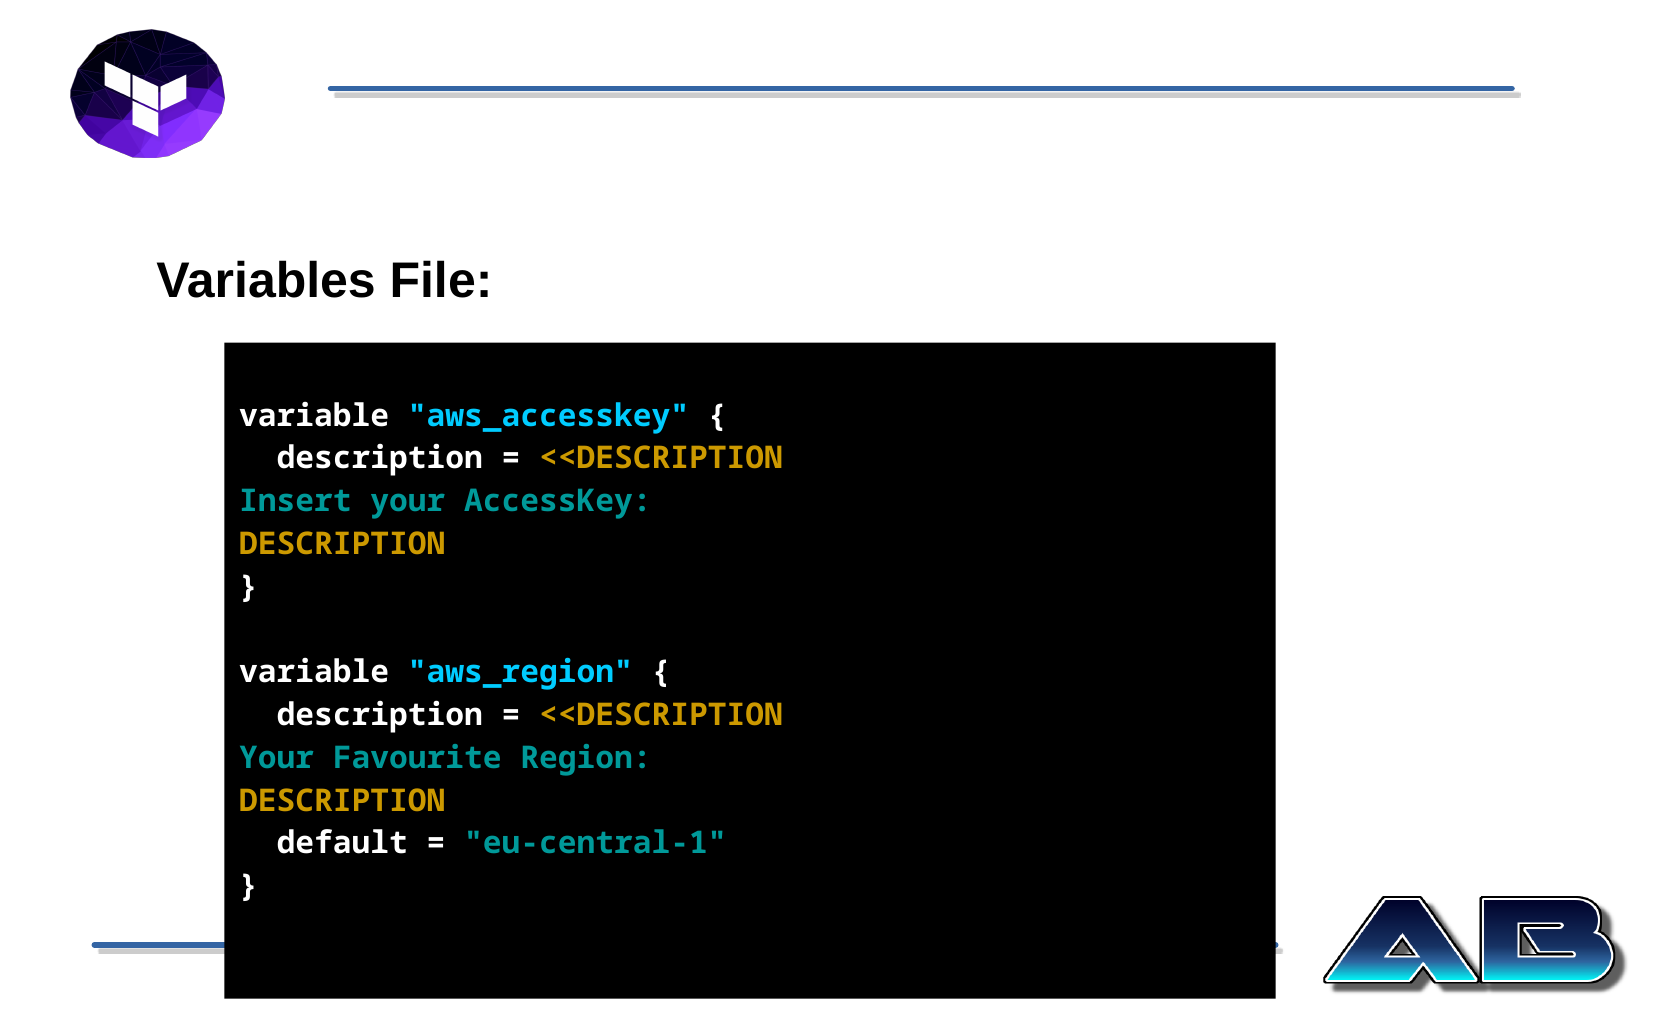

Variables File:
variable "aws_accesskey" {
 description = <<DESCRIPTION
Insert your AccessKey:
DESCRIPTION
}
variable "aws_region" {
 description = <<DESCRIPTION
Your Favourite Region:
DESCRIPTION
 default = "eu-central-1"
}